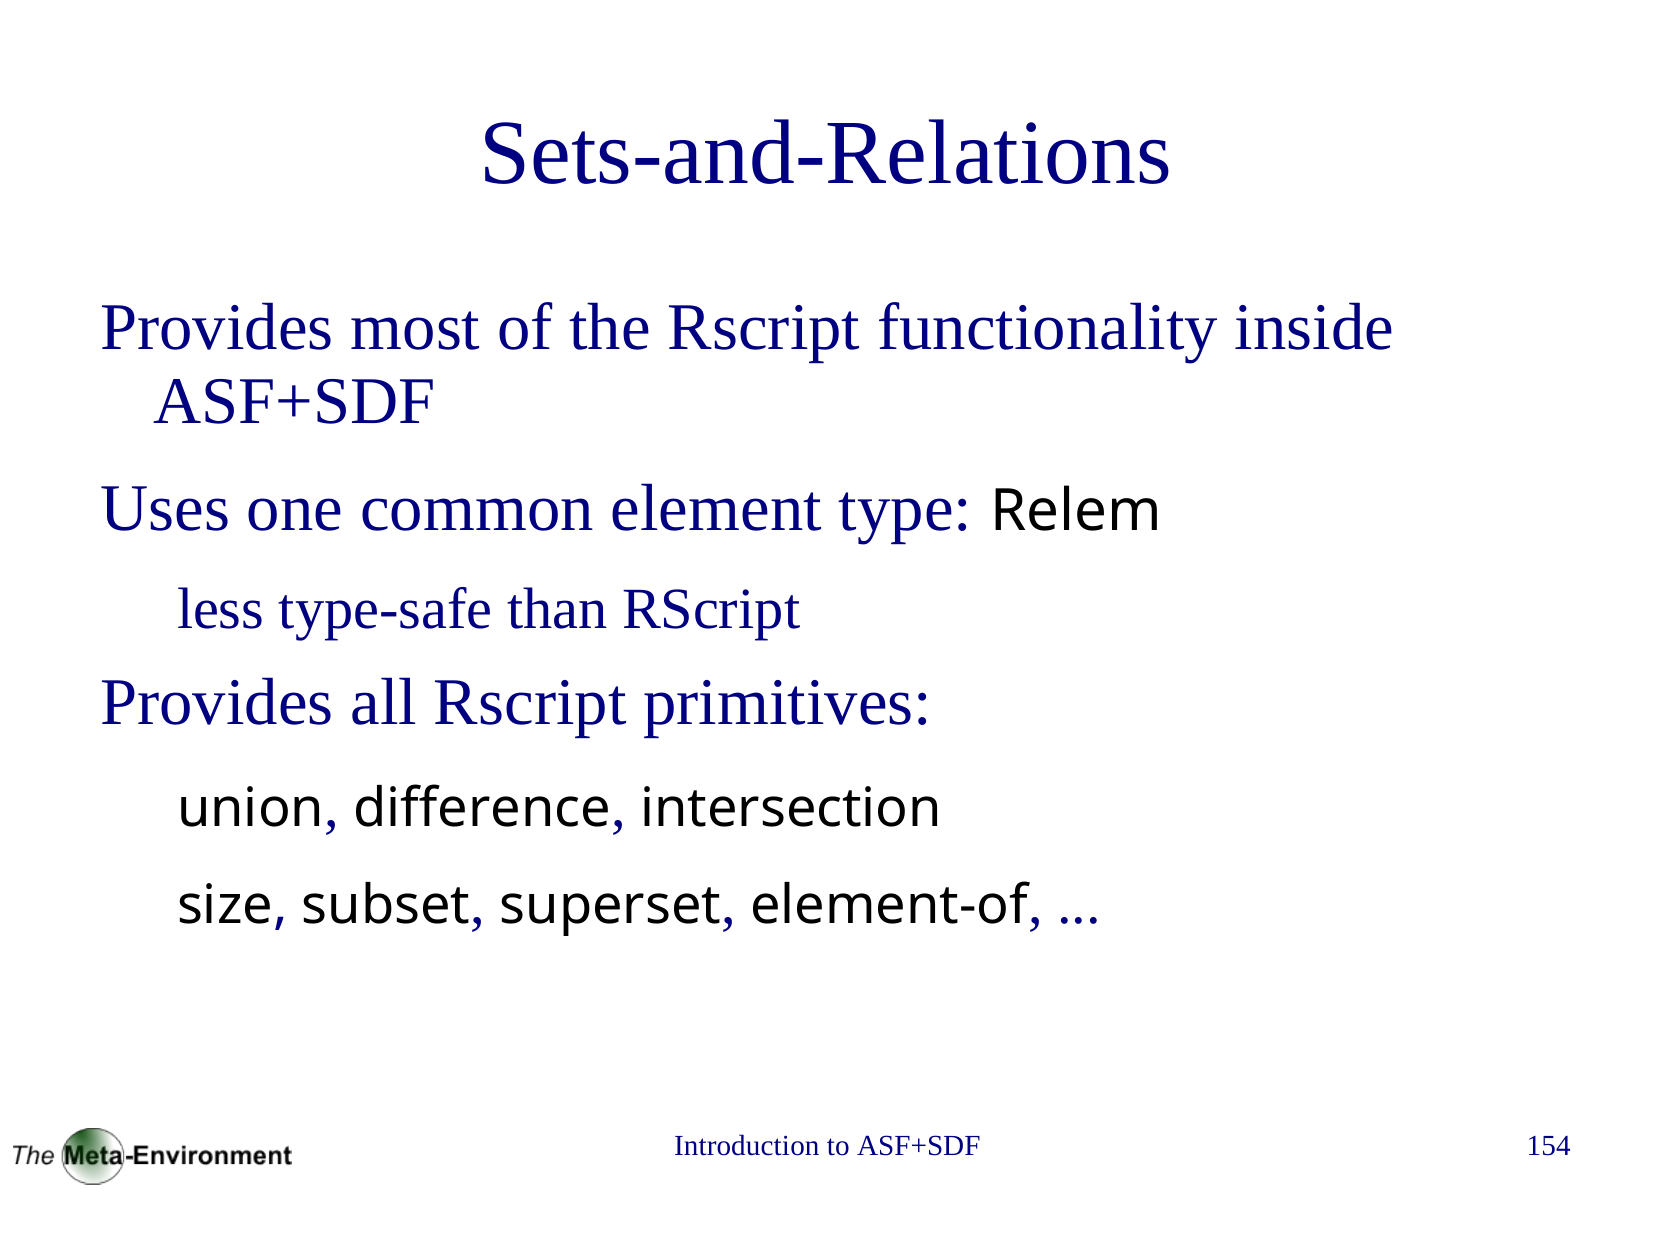

# Sets-and-Relations
Provides most of the Rscript functionality inside ASF+SDF
Uses one common element type: Relem
less type-safe than RScript
Provides all Rscript primitives:
union, difference, intersection
size, subset, superset, element-of, ...
154